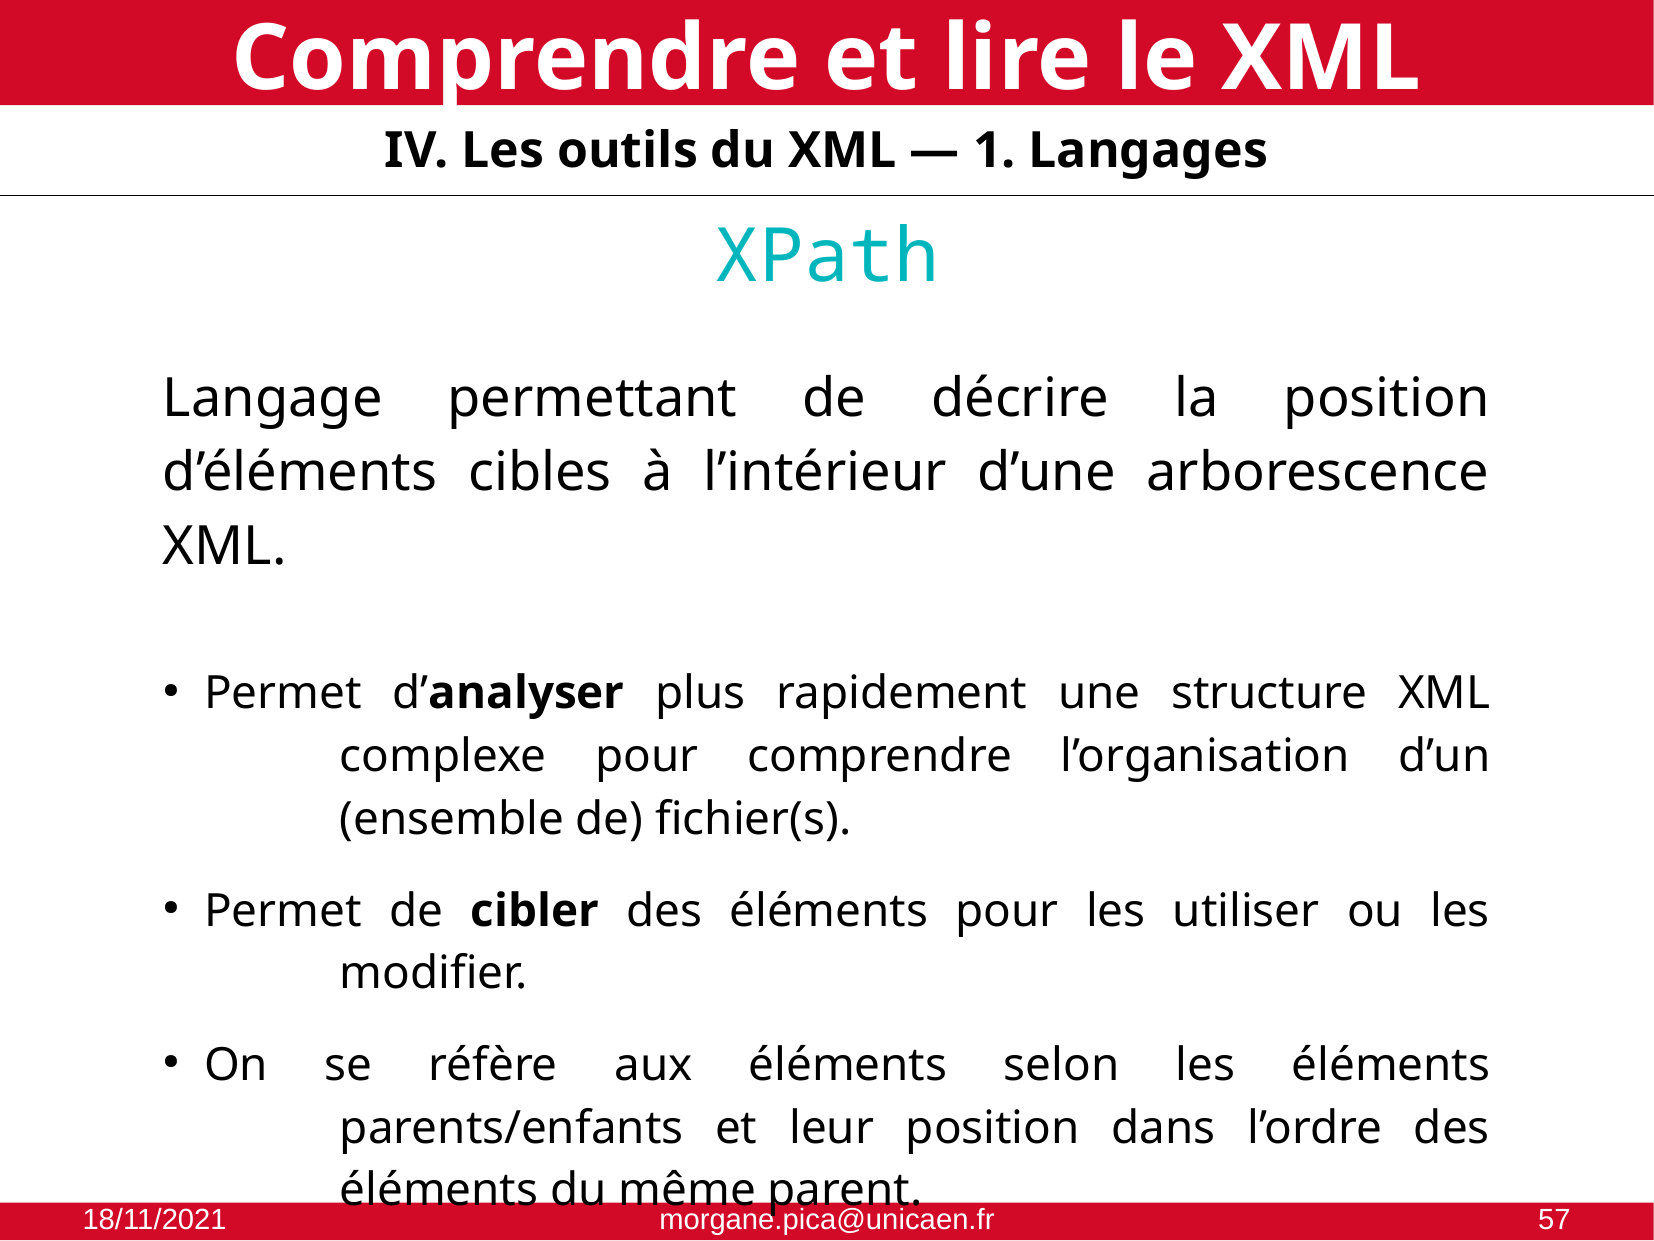

# Comprendre et lire le XML
IV. Les outils du XML — 1. Langages
XPath
Langage permettant de décrire la position d’éléments cibles à l’intérieur d’une arborescence XML.
Permet d’analyser plus rapidement une structure XML complexe pour comprendre l’organisation d’un (ensemble de) fichier(s).
Permet de cibler des éléments pour les utiliser ou les modifier.
On se réfère aux éléments selon les éléments parents/enfants et leur position dans l’ordre des éléments du même parent.
Comprend des fonctions pour transformer les chaînes de caractères éventuellement obtenues.
18/11/2021
morgane.pica@unicaen.fr
57